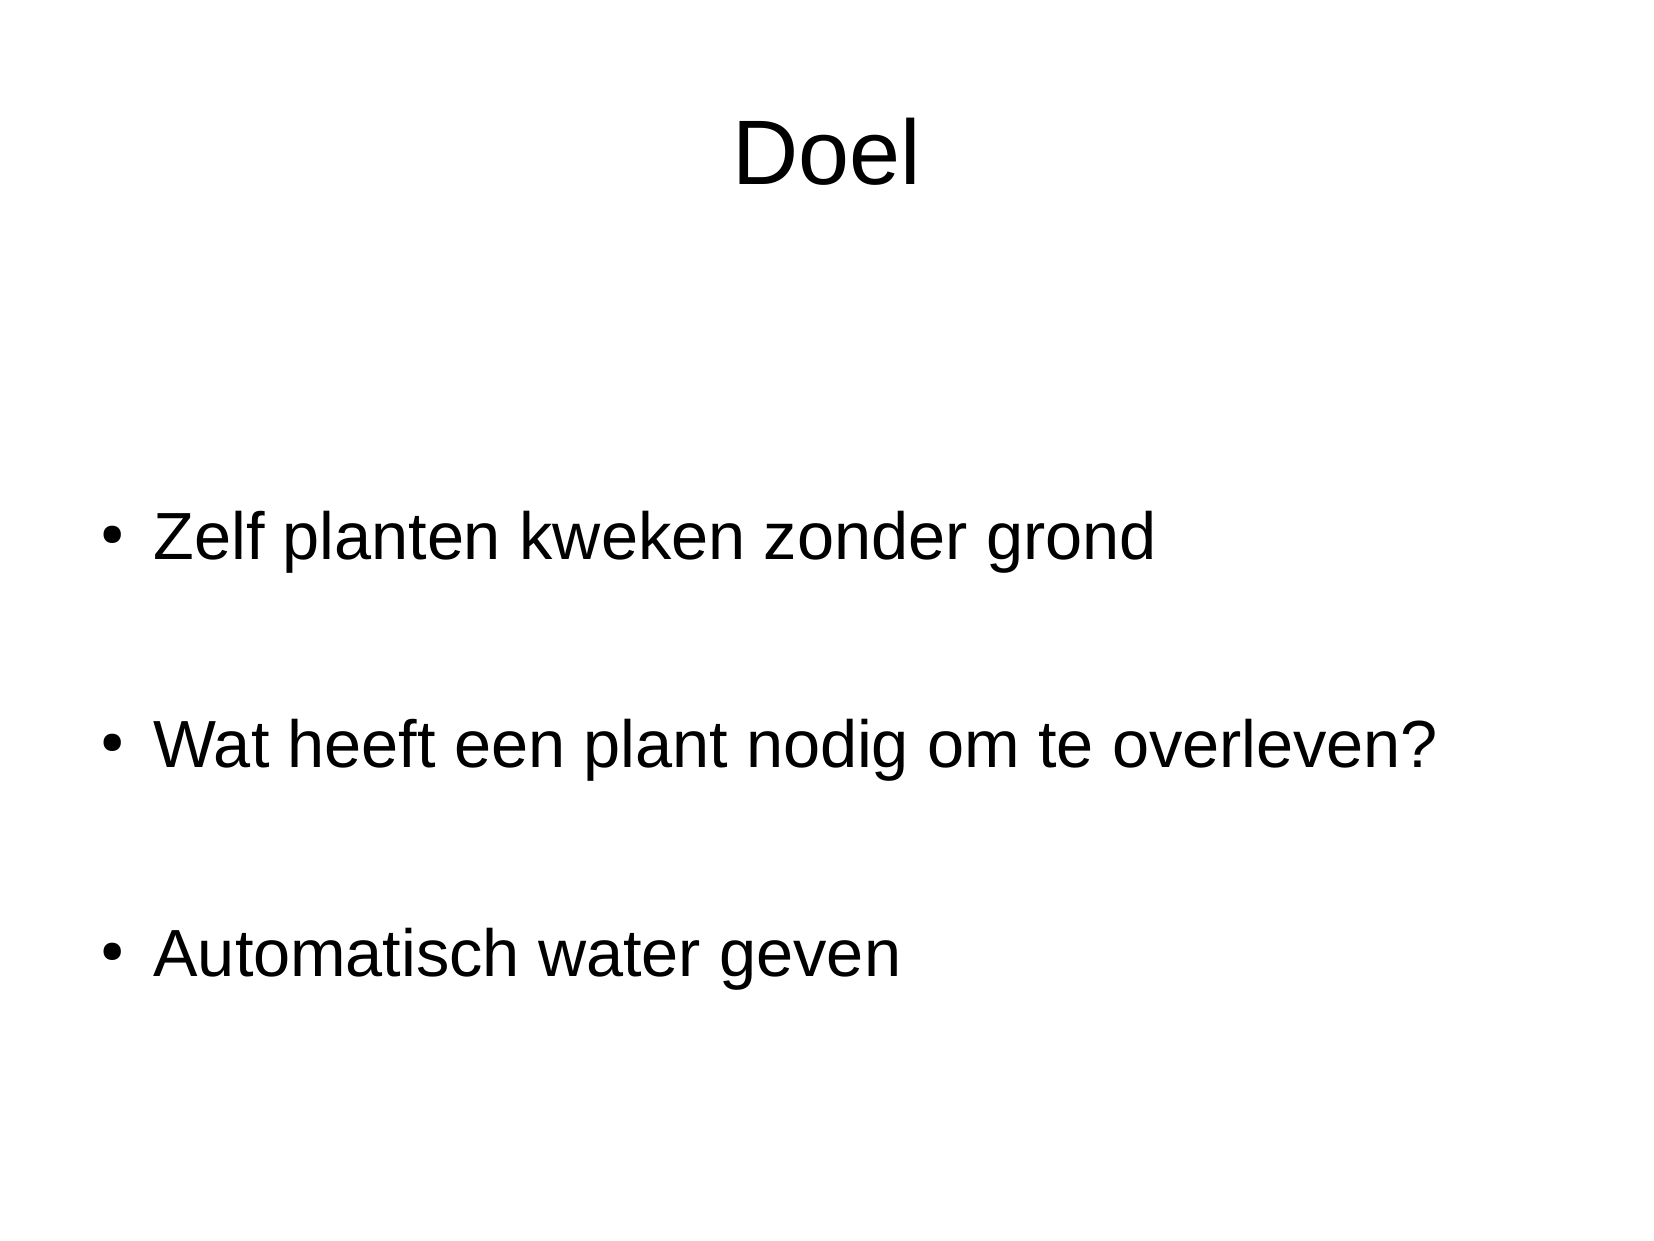

# Doel
Zelf planten kweken zonder grond
Wat heeft een plant nodig om te overleven?
Automatisch water geven